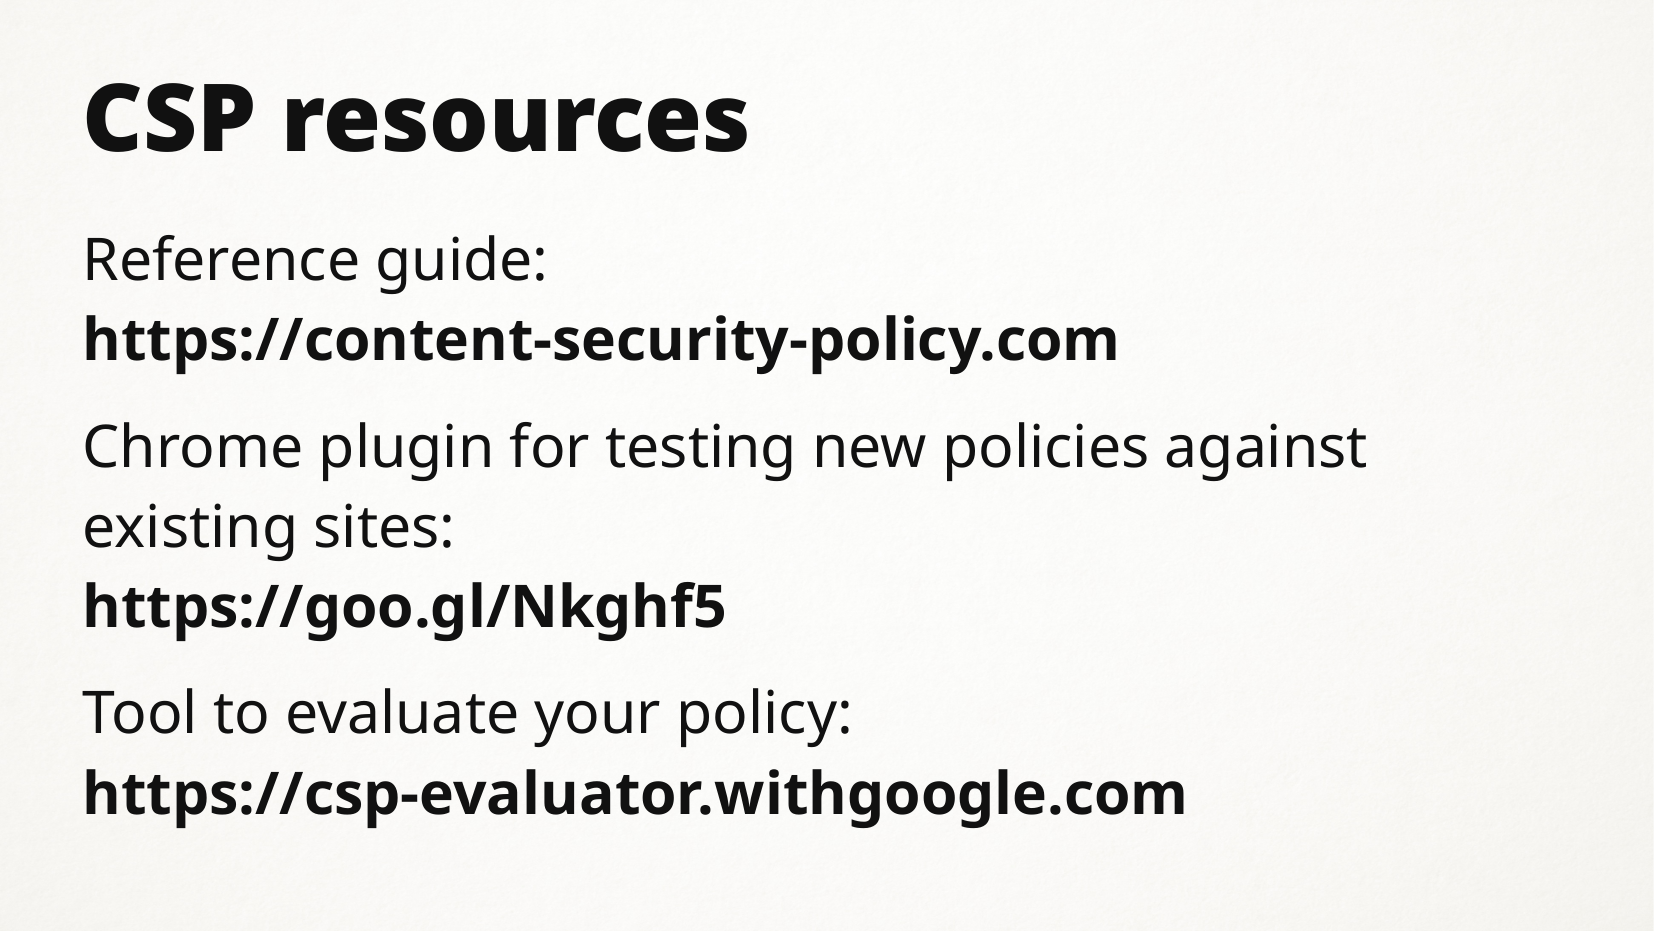

# CSP resources
Reference guide:
https://content-security-policy.com
Chrome plugin for testing new policies against existing sites:
https://goo.gl/Nkghf5
Tool to evaluate your policy:
https://csp-evaluator.withgoogle.com